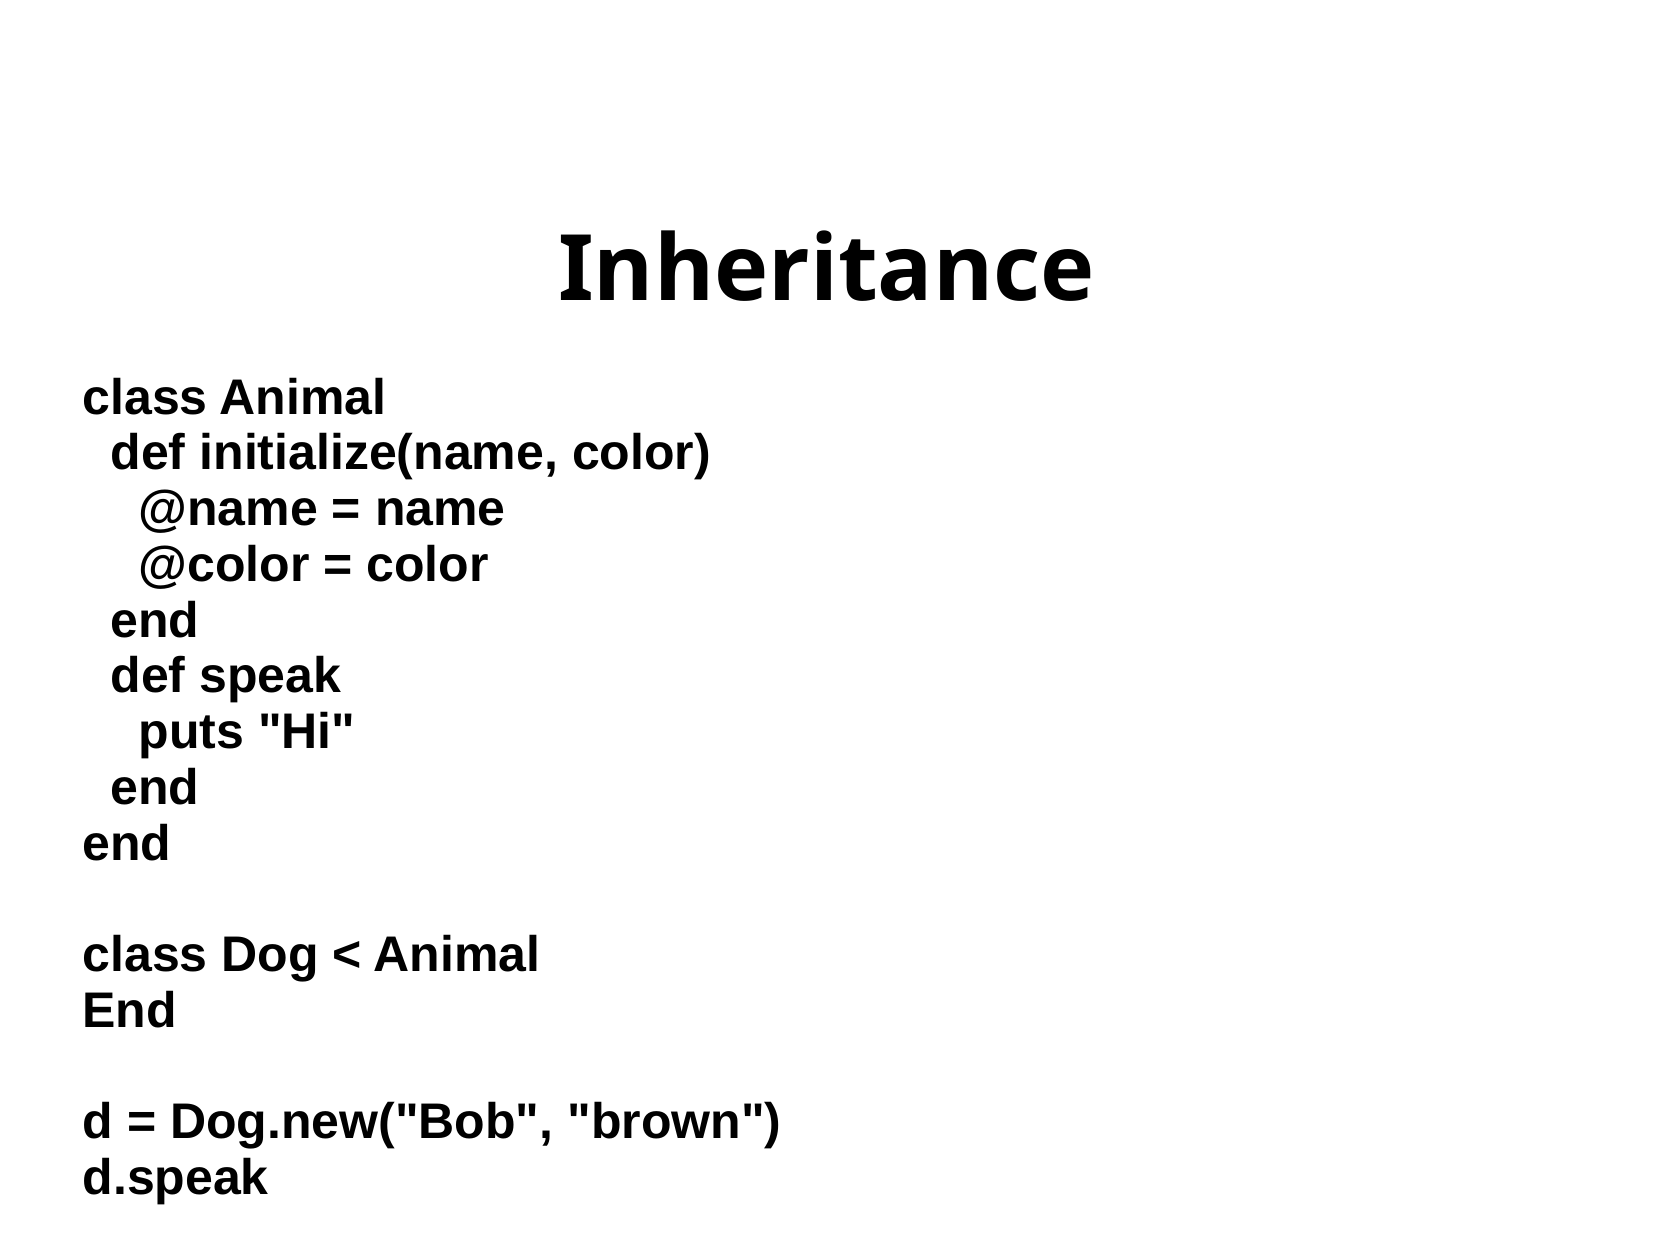

# Inheritance
class Animal
 def initialize(name, color)
 @name = name
 @color = color
 end
 def speak
 puts "Hi"
 end
end
class Dog < Animal
End
d = Dog.new("Bob", "brown")
d.speak